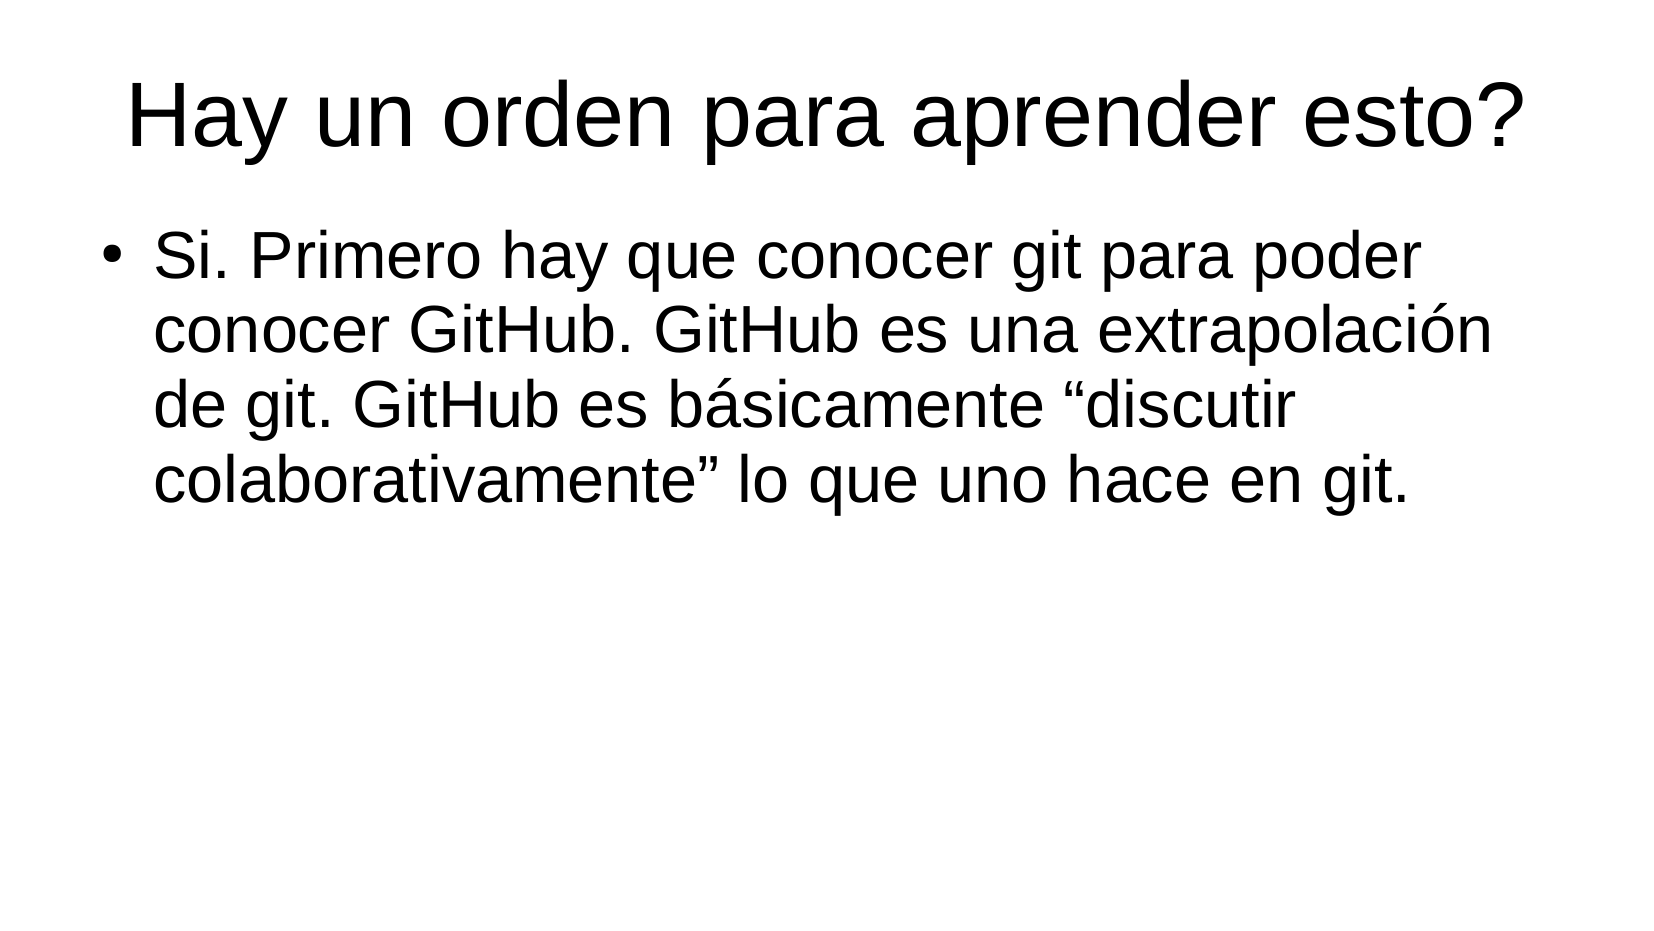

# Hay un orden para aprender esto?
Si. Primero hay que conocer git para poder conocer GitHub. GitHub es una extrapolación de git. GitHub es básicamente “discutir colaborativamente” lo que uno hace en git.